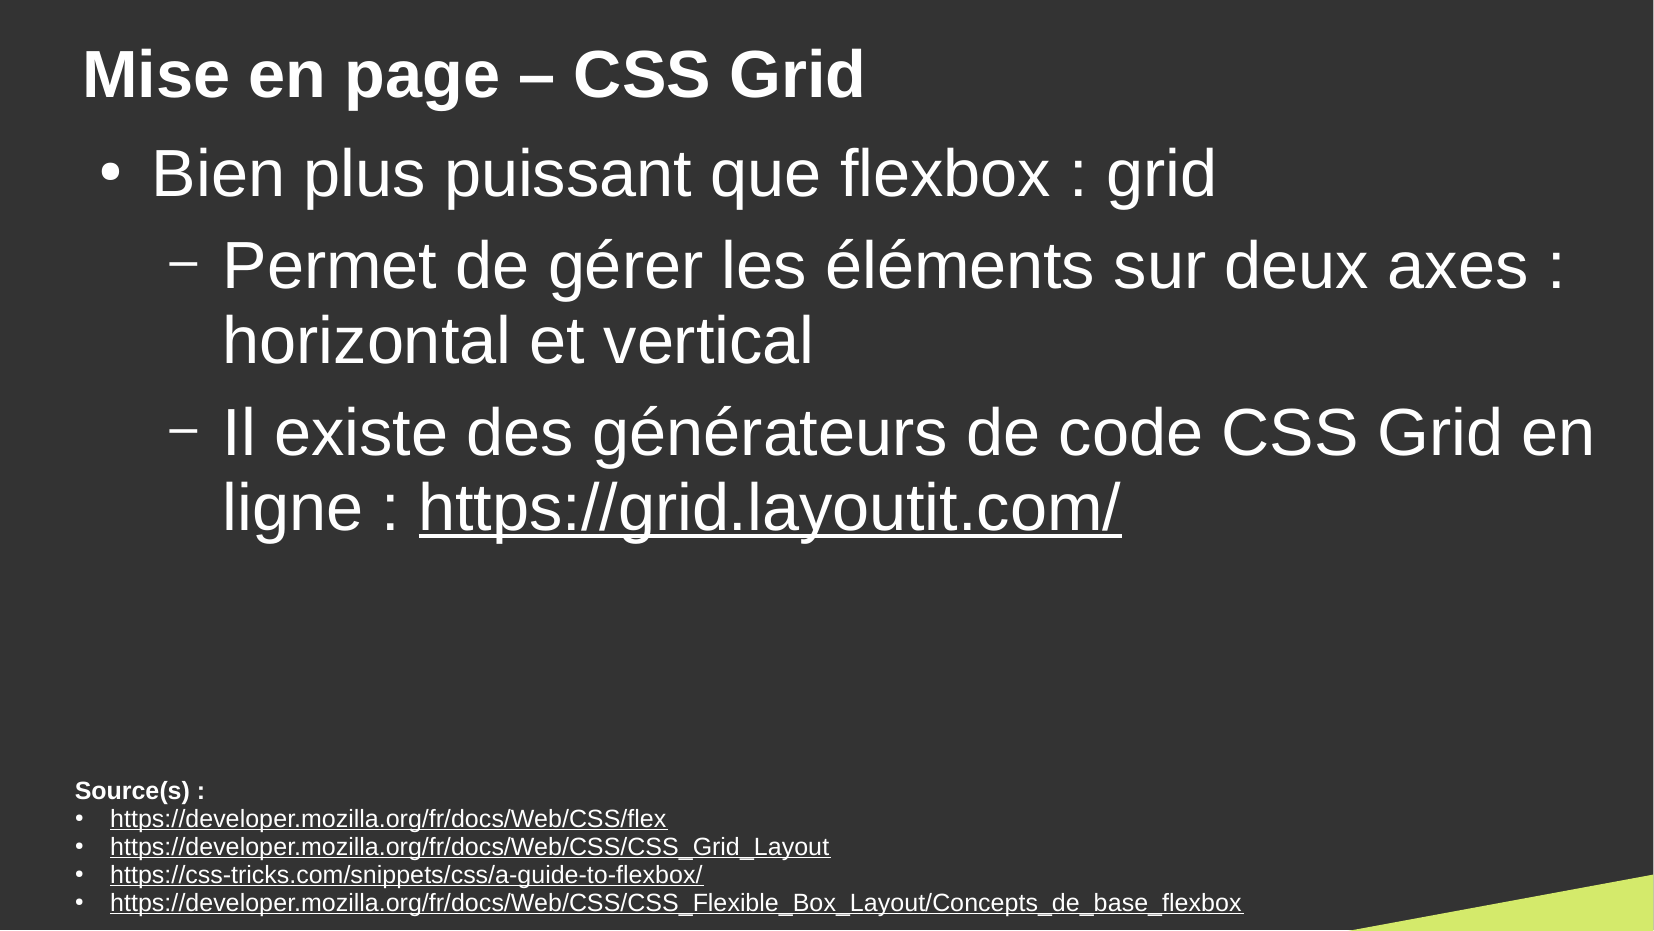

# Mise en page – CSS Grid
Bien plus puissant que flexbox : grid
Permet de gérer les éléments sur deux axes : horizontal et vertical
Il existe des générateurs de code CSS Grid en ligne : https://grid.layoutit.com/
Source(s) :
https://developer.mozilla.org/fr/docs/Web/CSS/flex
https://developer.mozilla.org/fr/docs/Web/CSS/CSS_Grid_Layout
https://css-tricks.com/snippets/css/a-guide-to-flexbox/
https://developer.mozilla.org/fr/docs/Web/CSS/CSS_Flexible_Box_Layout/Concepts_de_base_flexbox